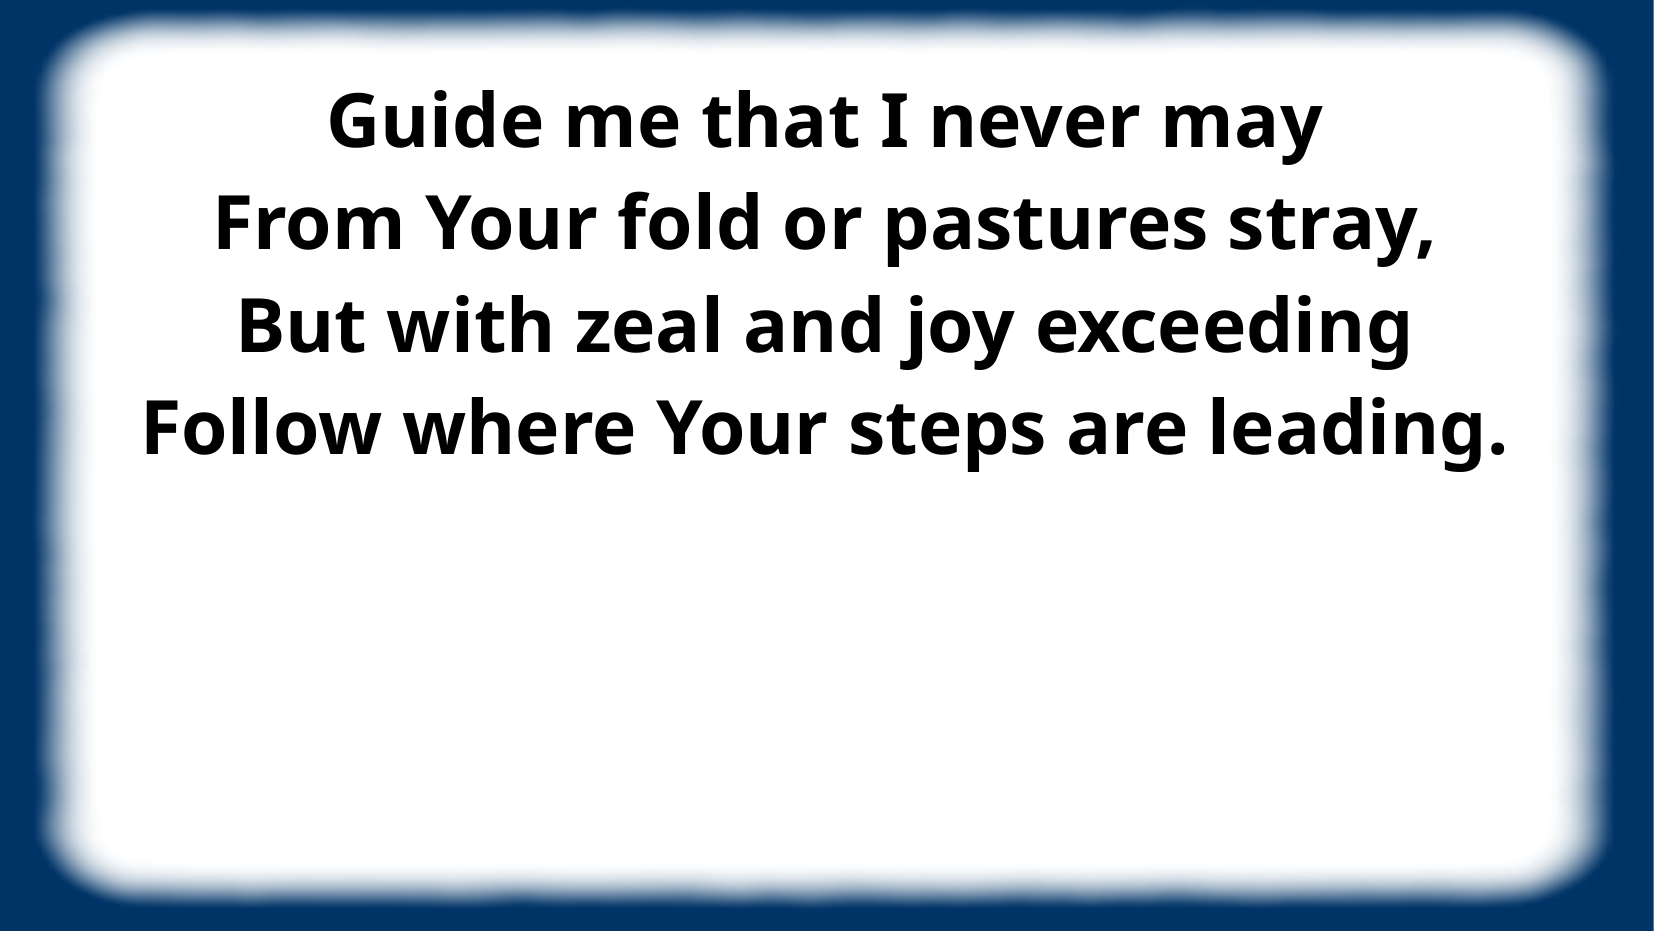

Guide me that I never may
From Your fold or pastures stray,
But with zeal and joy exceeding
Follow where Your steps are leading.